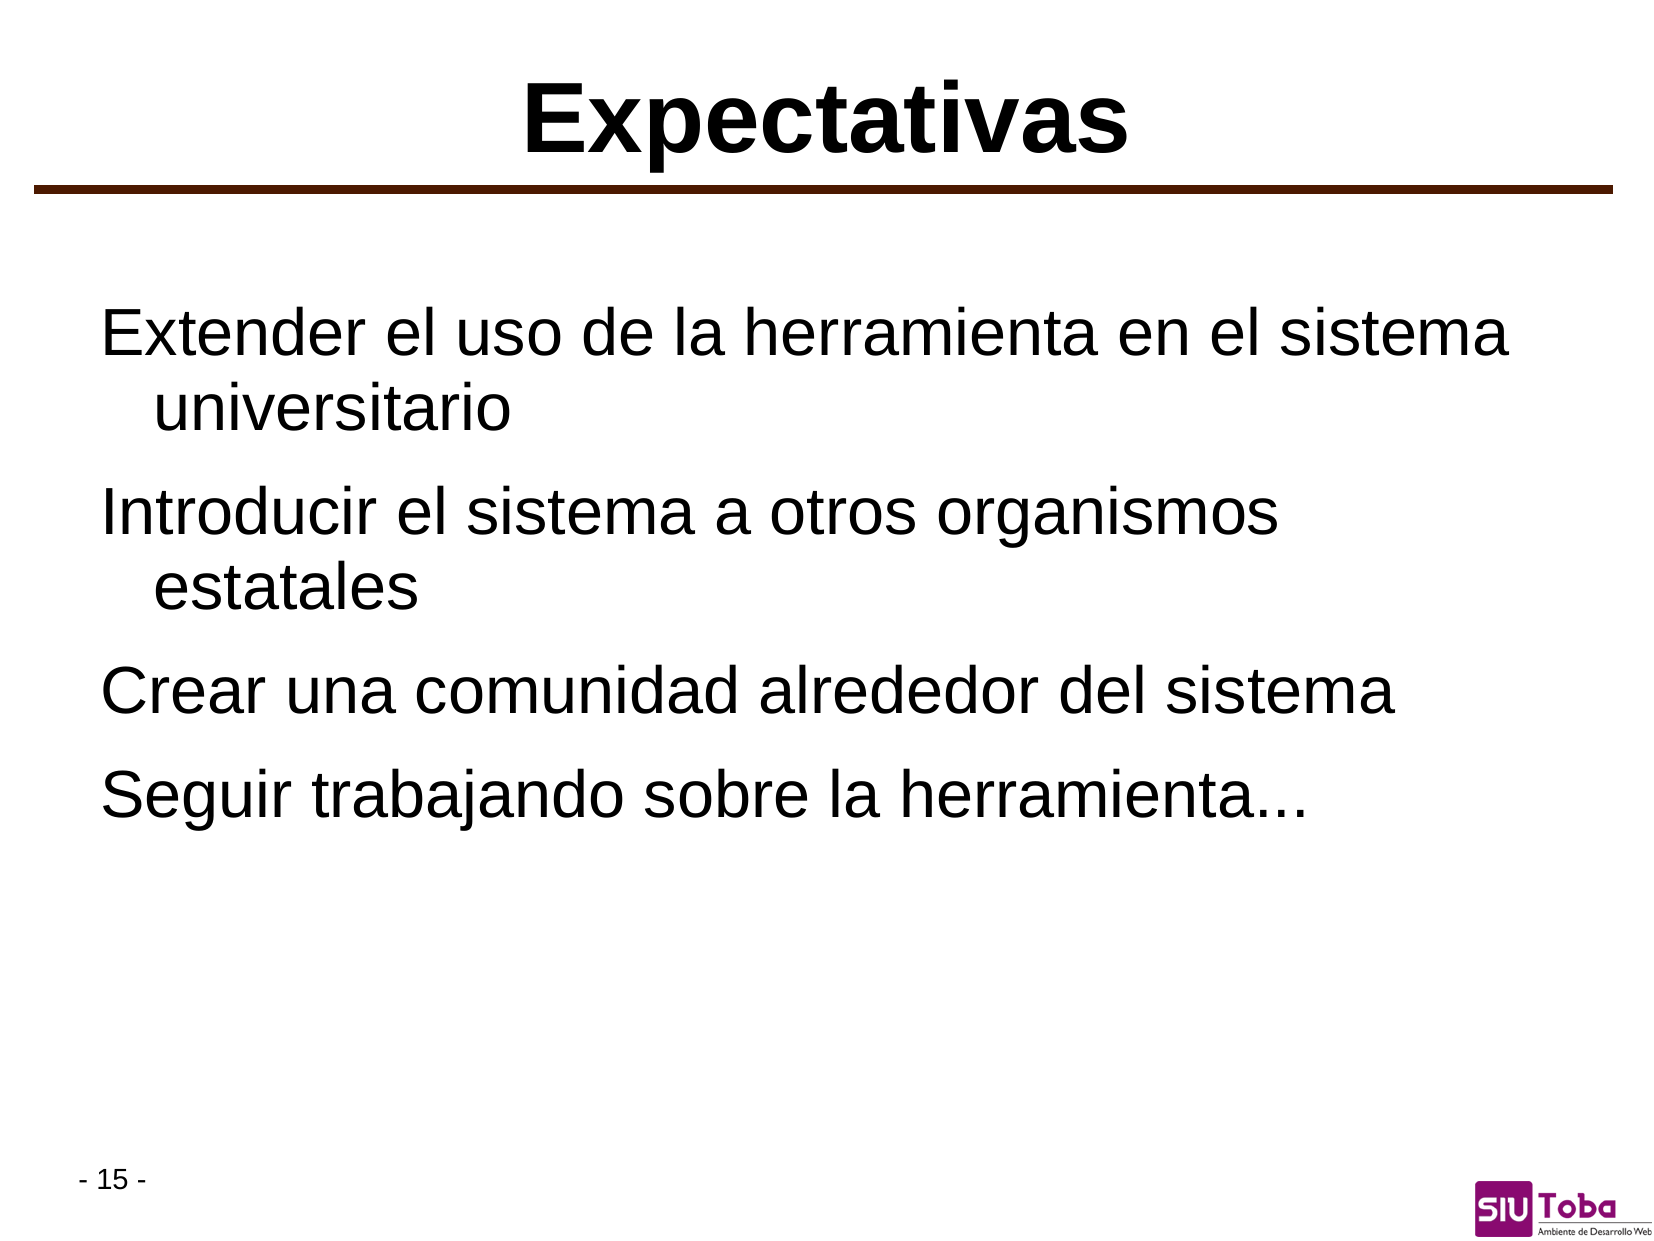

# Expectativas
Extender el uso de la herramienta en el sistema universitario
Introducir el sistema a otros organismos estatales
Crear una comunidad alrededor del sistema
Seguir trabajando sobre la herramienta...
15